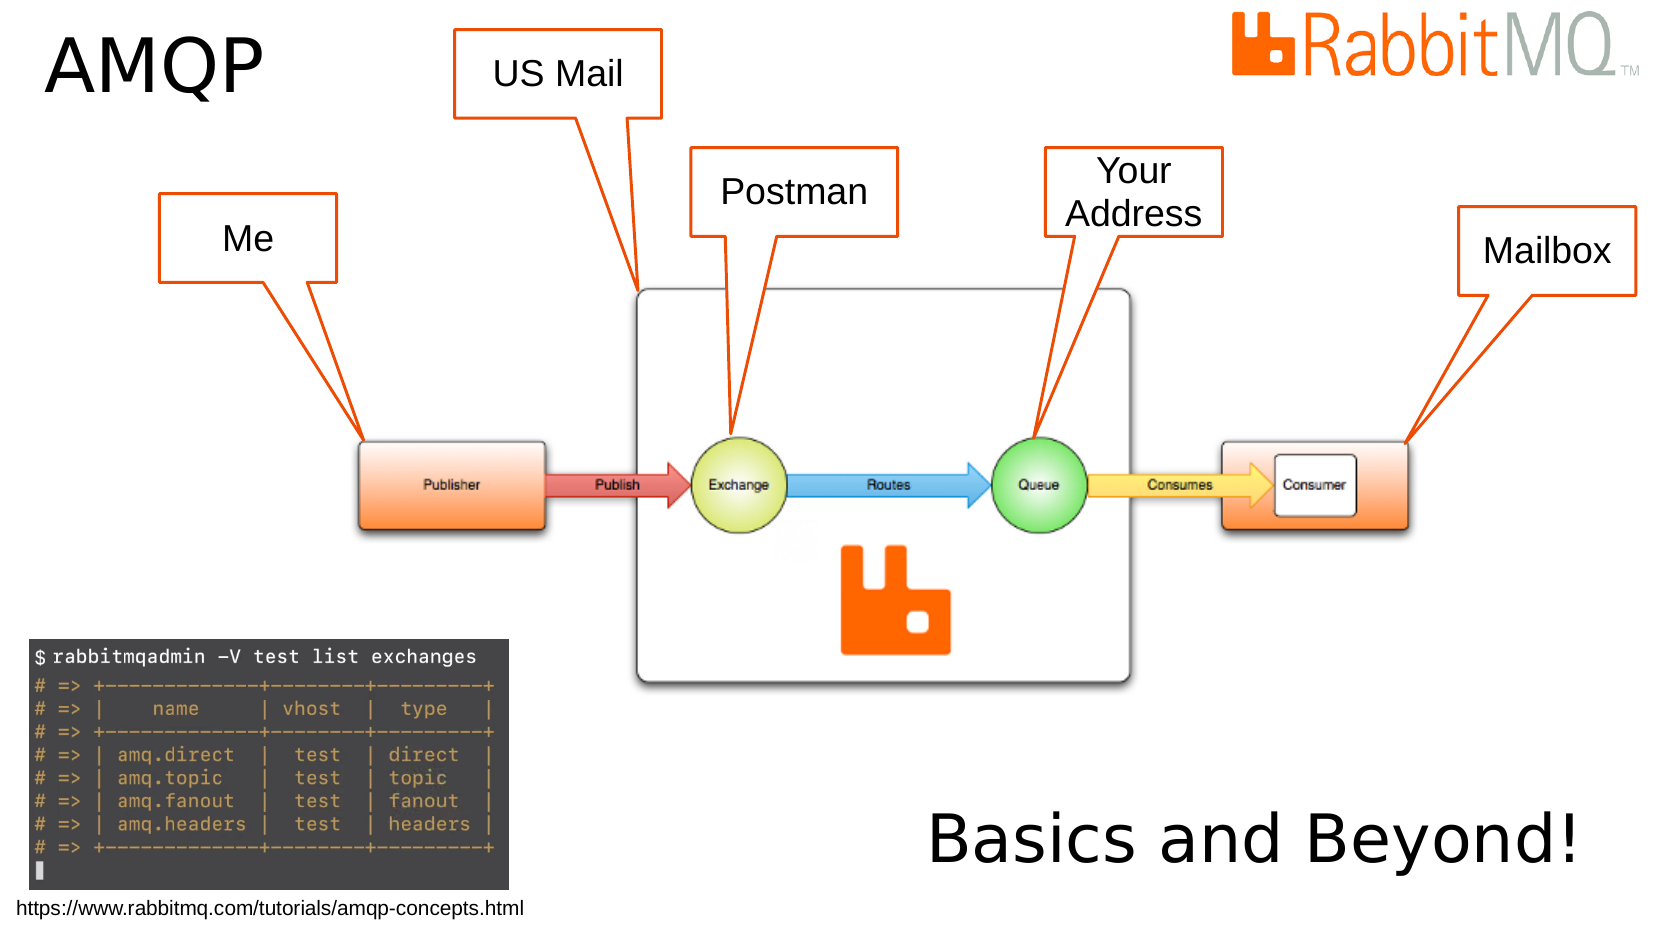

AMQP
US Mail
Postman
Your Address
Me
Mailbox
Basics and Beyond!
https://www.rabbitmq.com/tutorials/amqp-concepts.html